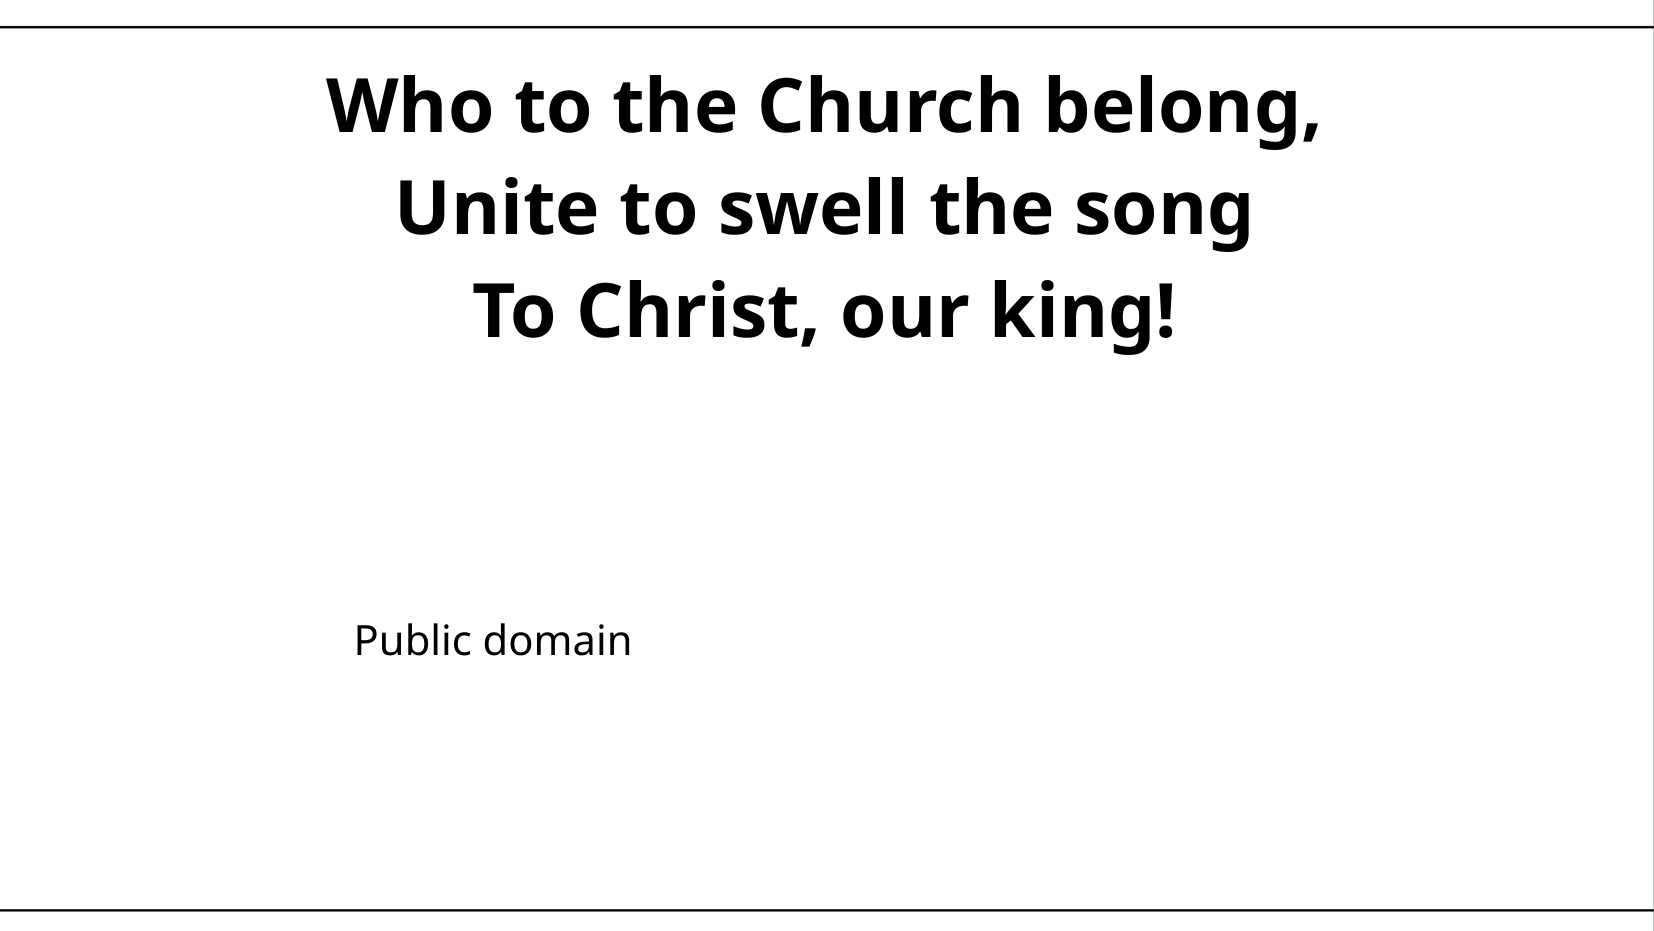

Who to the Church belong,
Unite to swell the song
To Christ, our king!
 Public domain